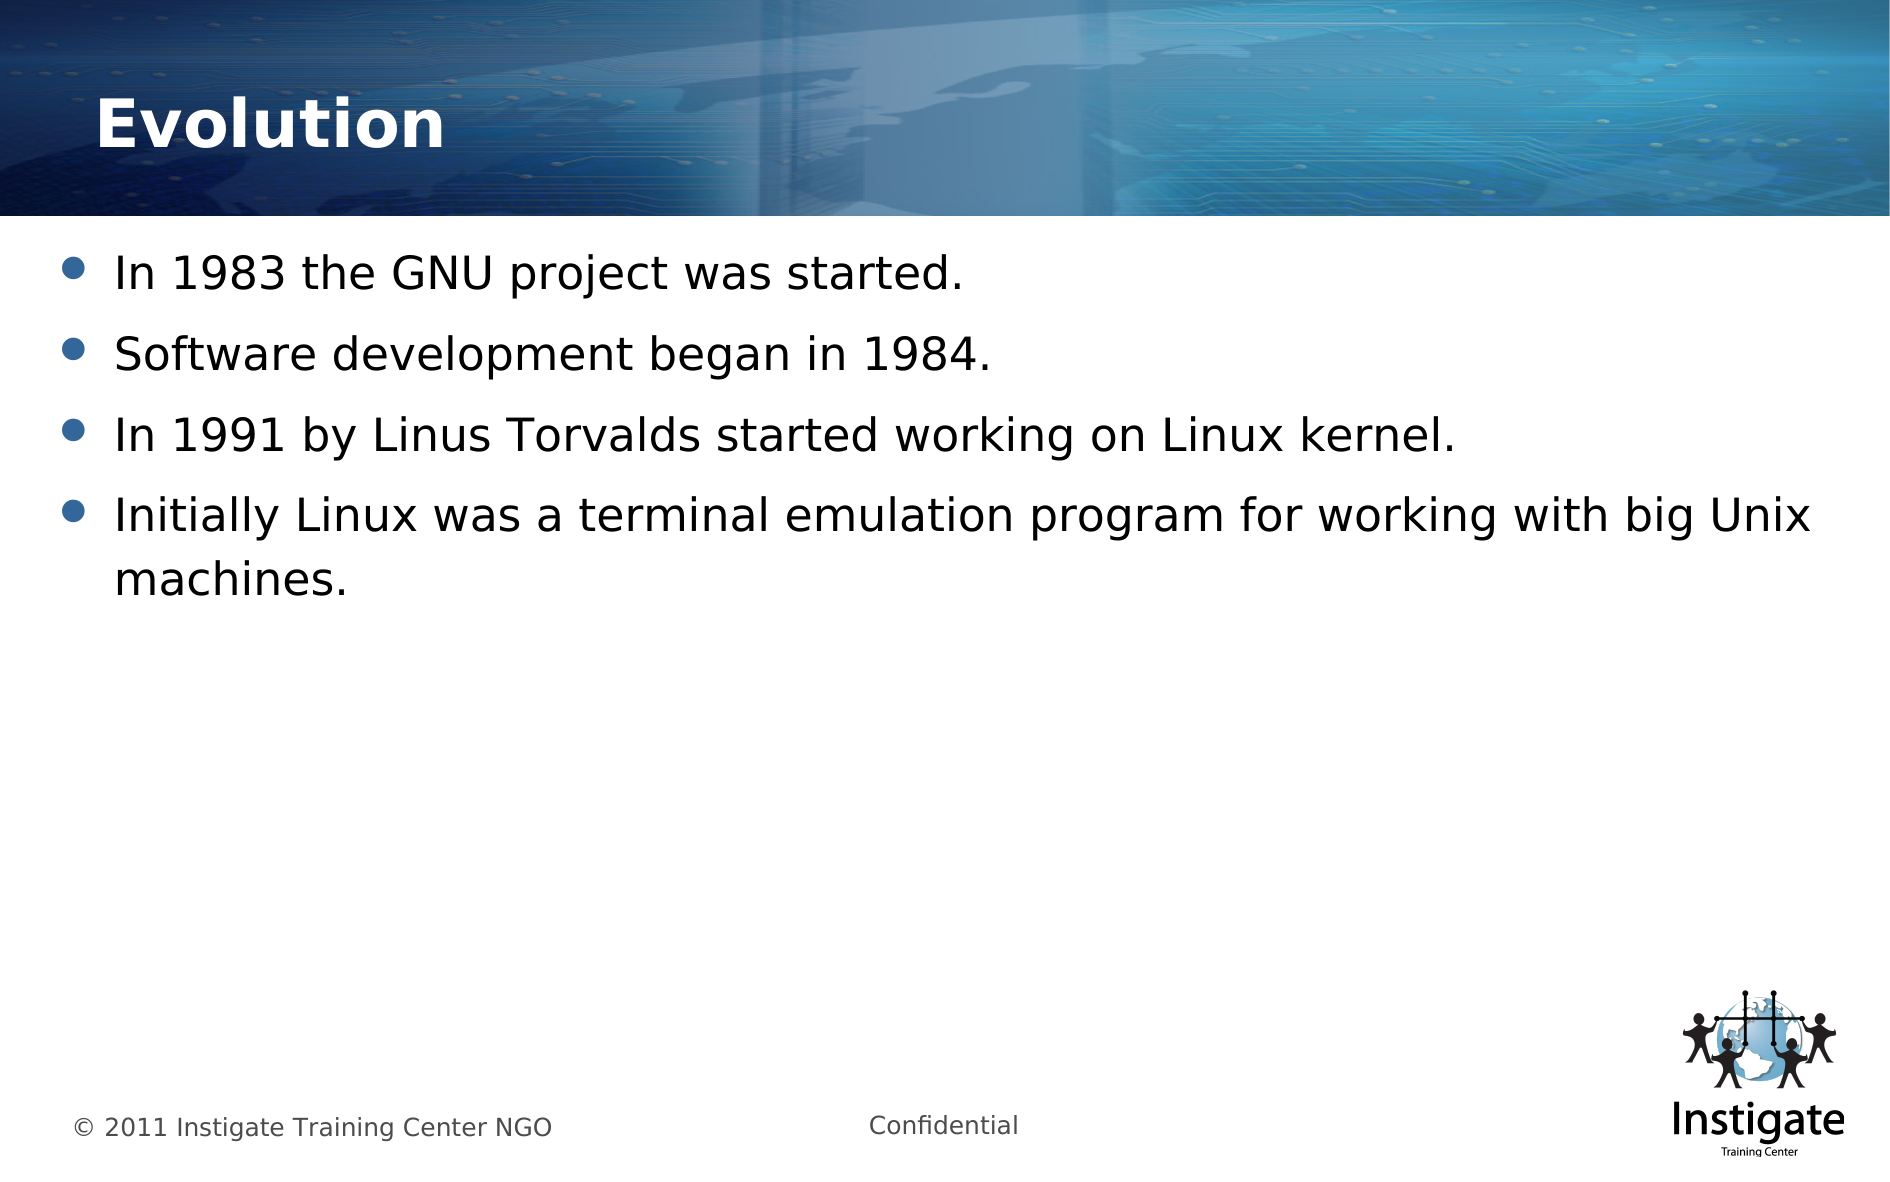

# Evolution
In 1983 the GNU project was started.
Software development began in 1984.
In 1991 by Linus Torvalds started working on Linux kernel.
Initially Linux was a terminal emulation program for working with big Unix machines.